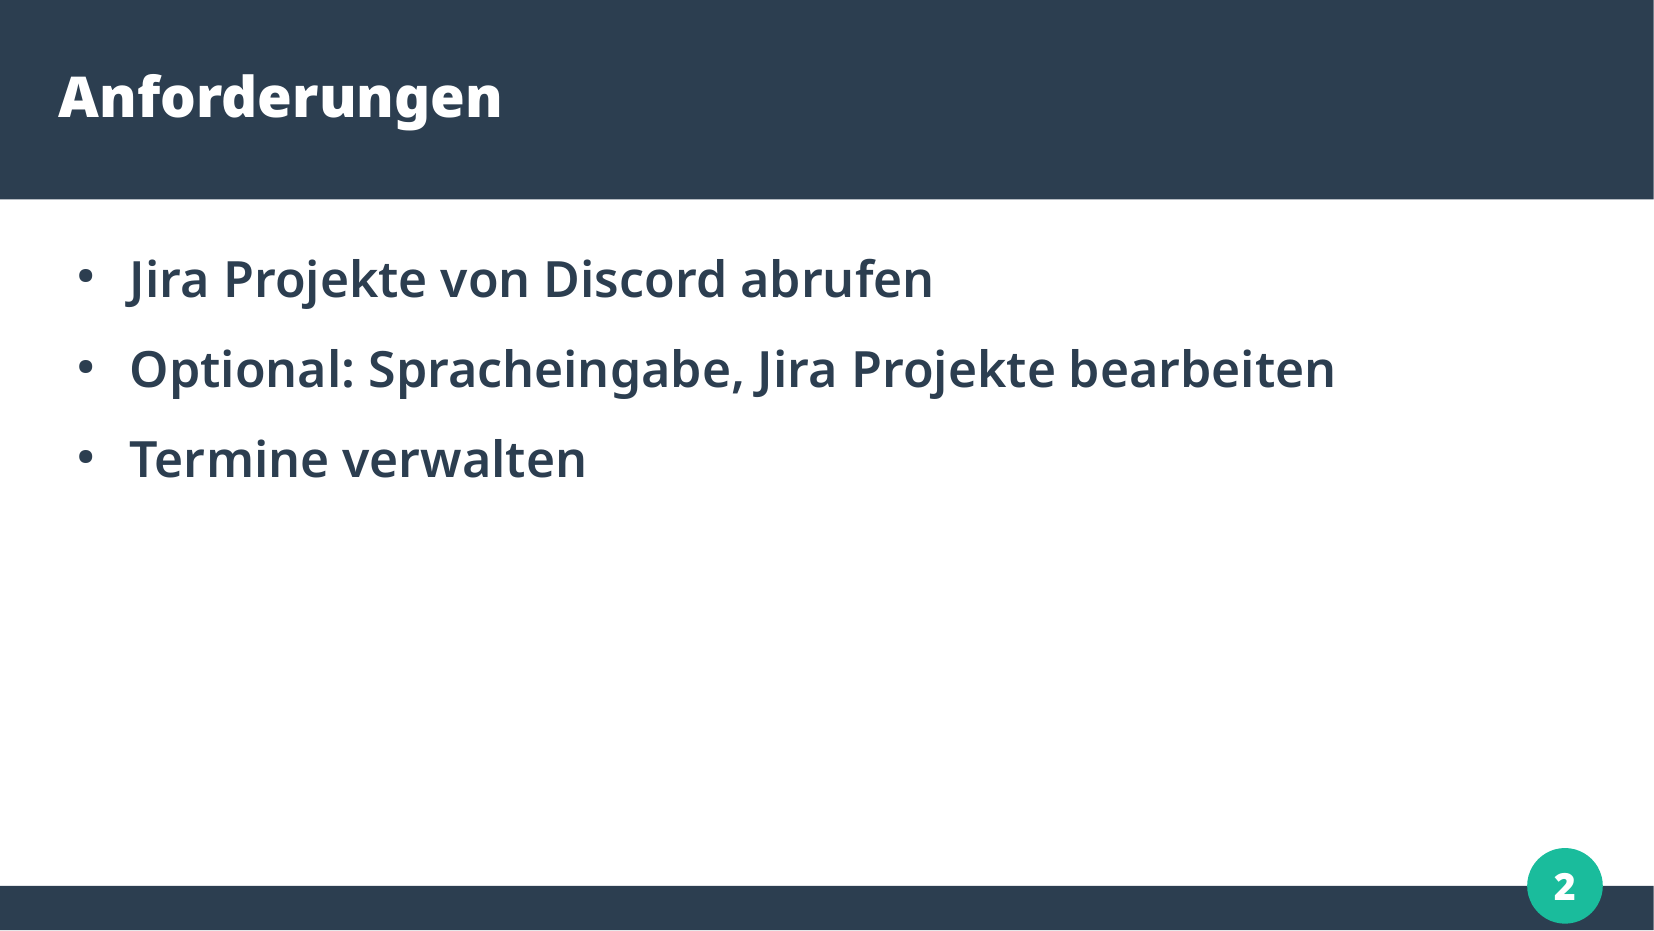

# Anforderungen
Jira Projekte von Discord abrufen
Optional: Spracheingabe, Jira Projekte bearbeiten
Termine verwalten